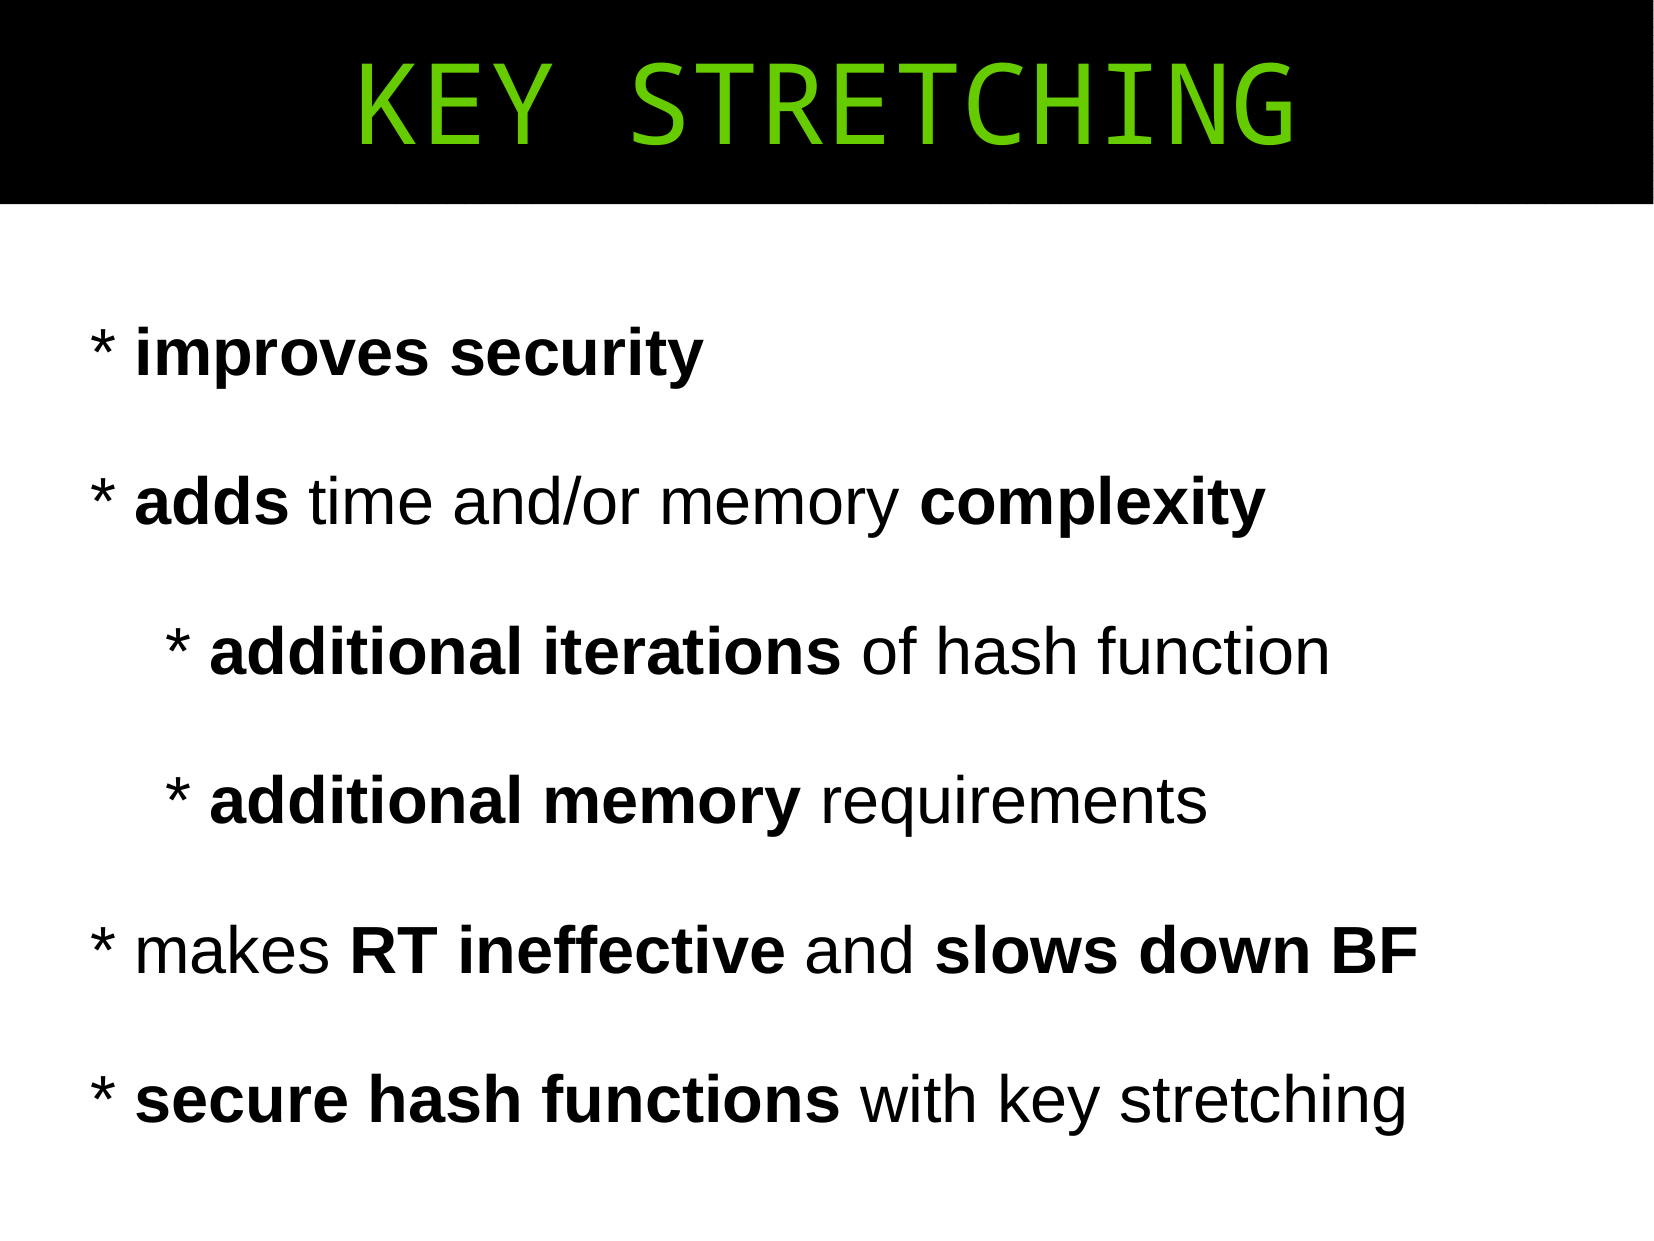

# KEY STRETCHING
* improves security
* adds time and/or memory complexity
	* additional iterations of hash function
	* additional memory requirements
* makes RT ineffective and slows down BF
* secure hash functions with key stretching